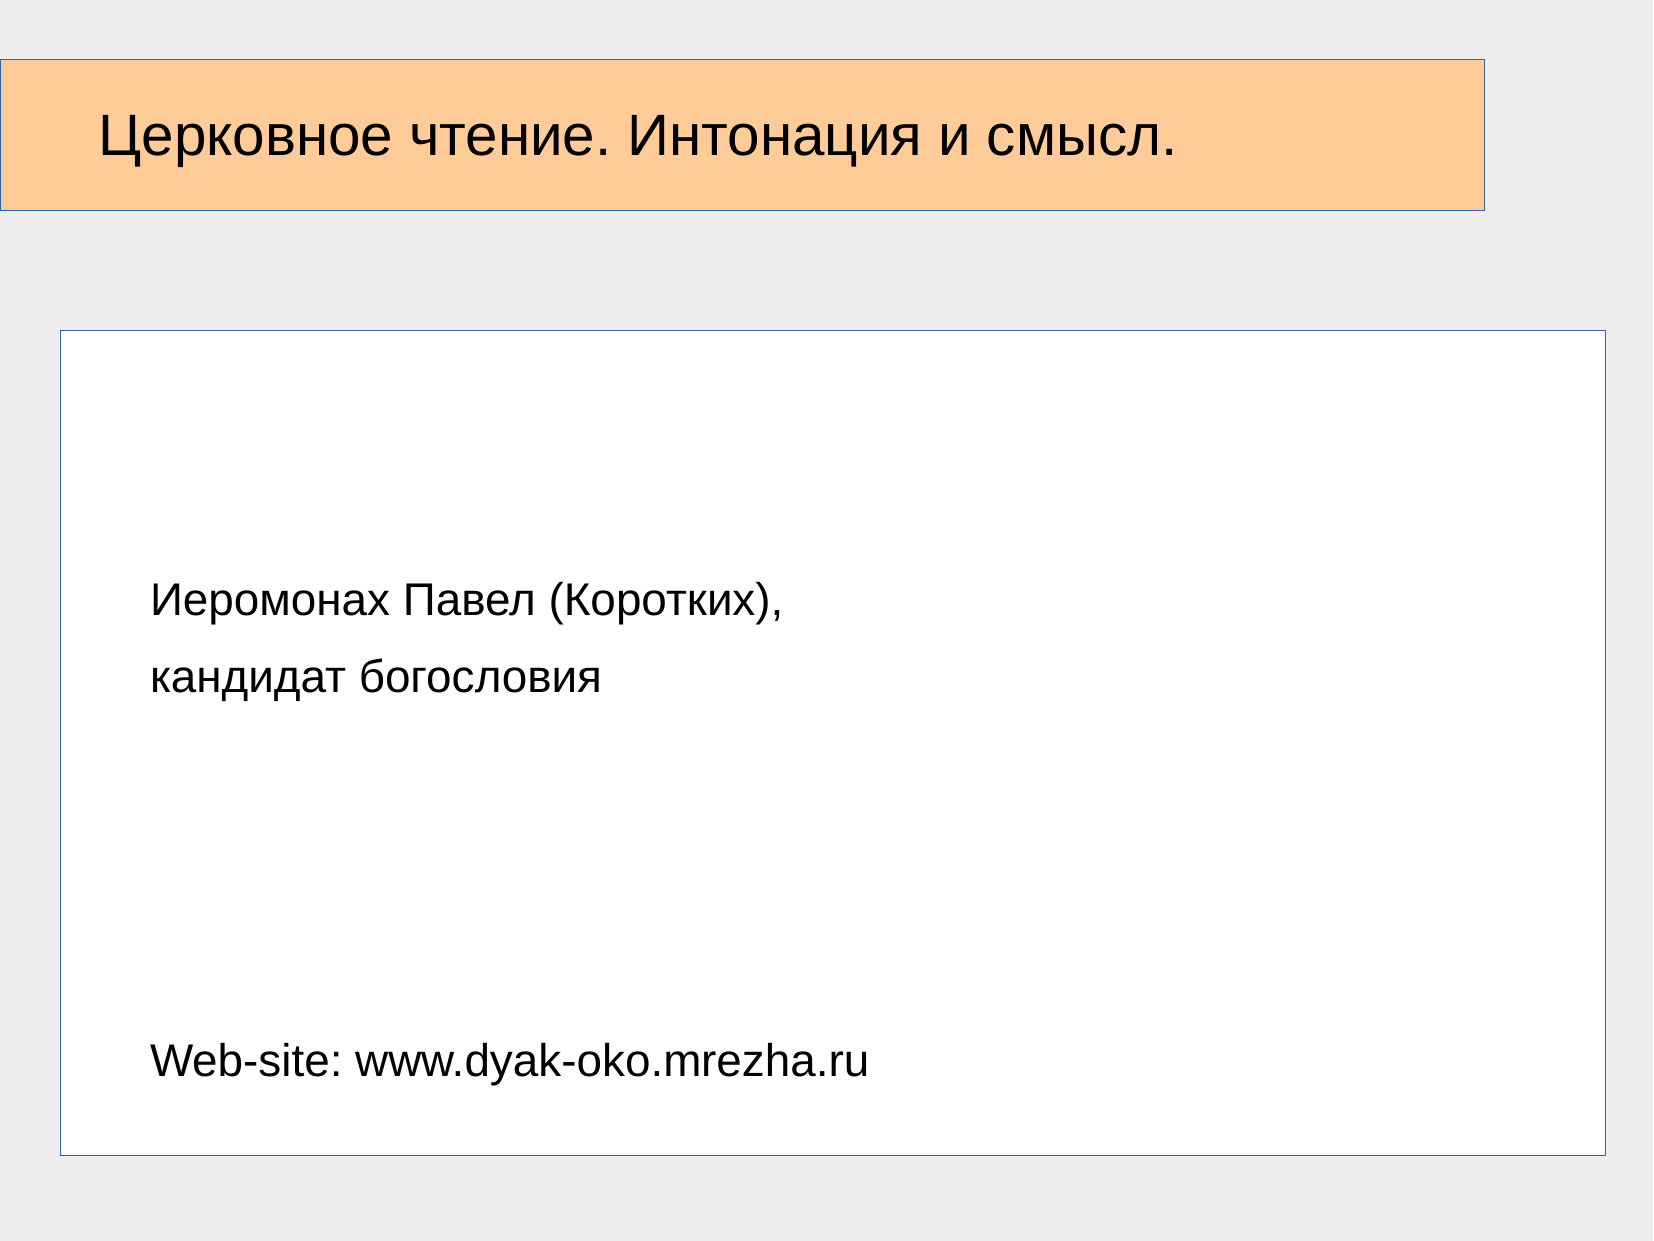

Церковное чтение. Интонация и смысл.
# Иеромонах Павел (Коротких),
кандидат богословия
Web-site: www.dyak-oko.mrezha.ru